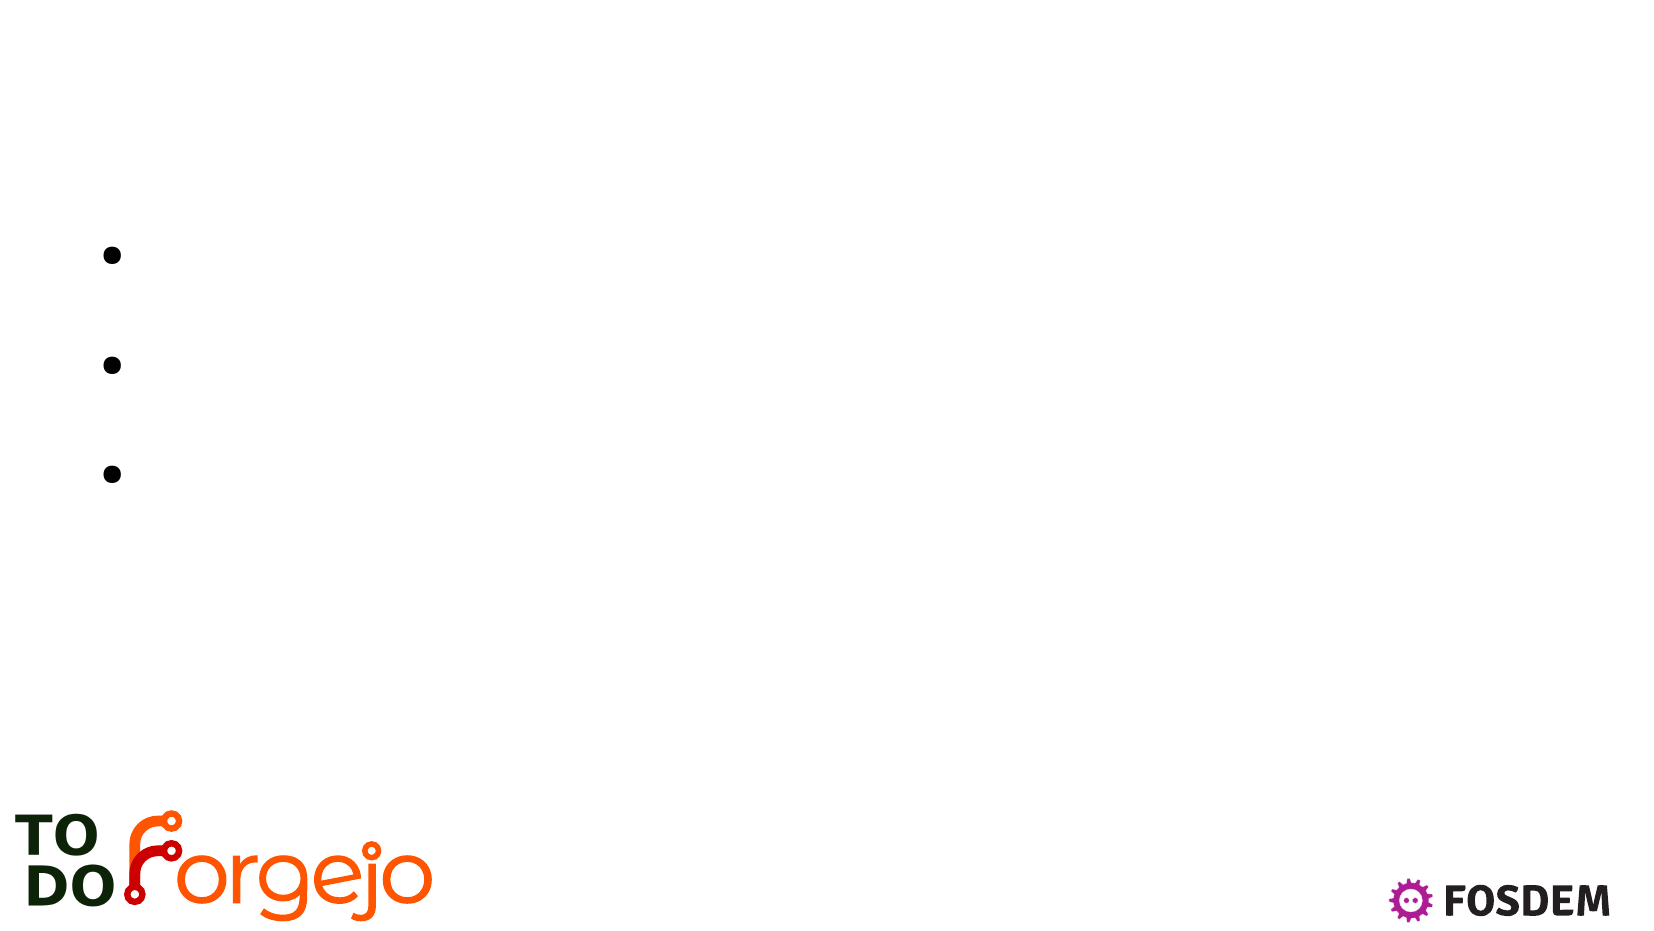

# Tanstack Queries
Cache queries
Invalidate queries
Global access to query results